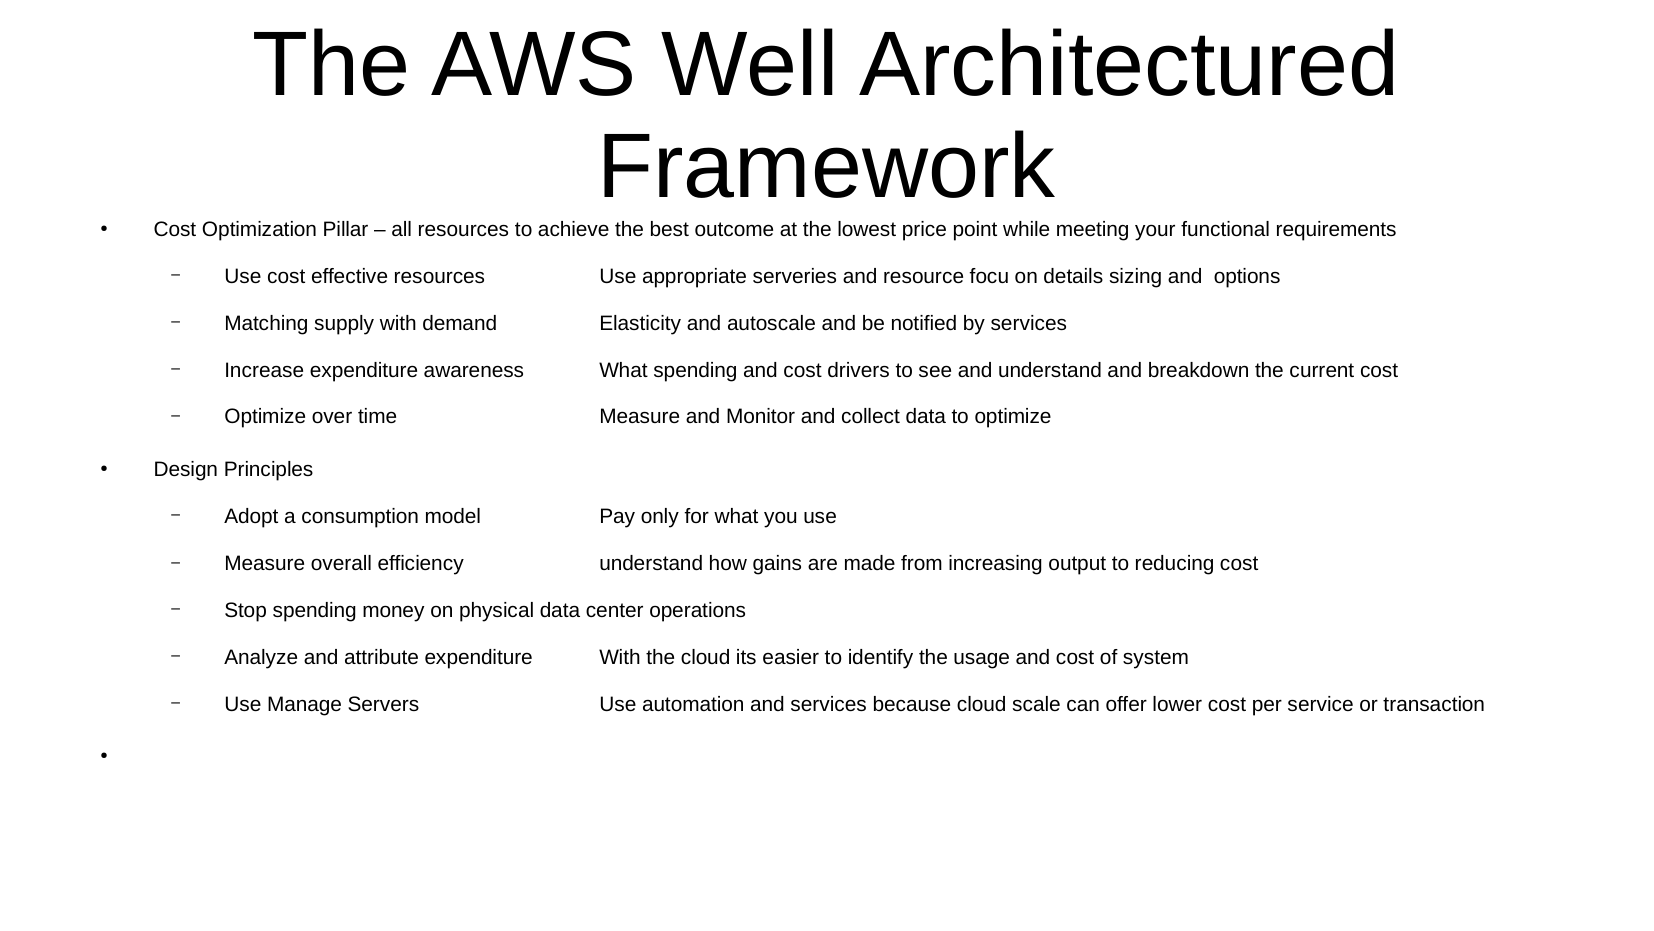

# The AWS Well Architectured Framework
Cost Optimization Pillar – all resources to achieve the best outcome at the lowest price point while meeting your functional requirements
Use cost effective resources		Use appropriate serveries and resource focu on details sizing and options
Matching supply with demand		Elasticity and autoscale and be notified by services
Increase expenditure awareness	What spending and cost drivers to see and understand and breakdown the current cost
Optimize over time			Measure and Monitor and collect data to optimize
Design Principles
Adopt a consumption model		Pay only for what you use
Measure overall efficiency		understand how gains are made from increasing output to reducing cost
Stop spending money on physical data center operations
Analyze and attribute expenditure 	With the cloud its easier to identify the usage and cost of system
Use Manage Servers			Use automation and services because cloud scale can offer lower cost per service or transaction